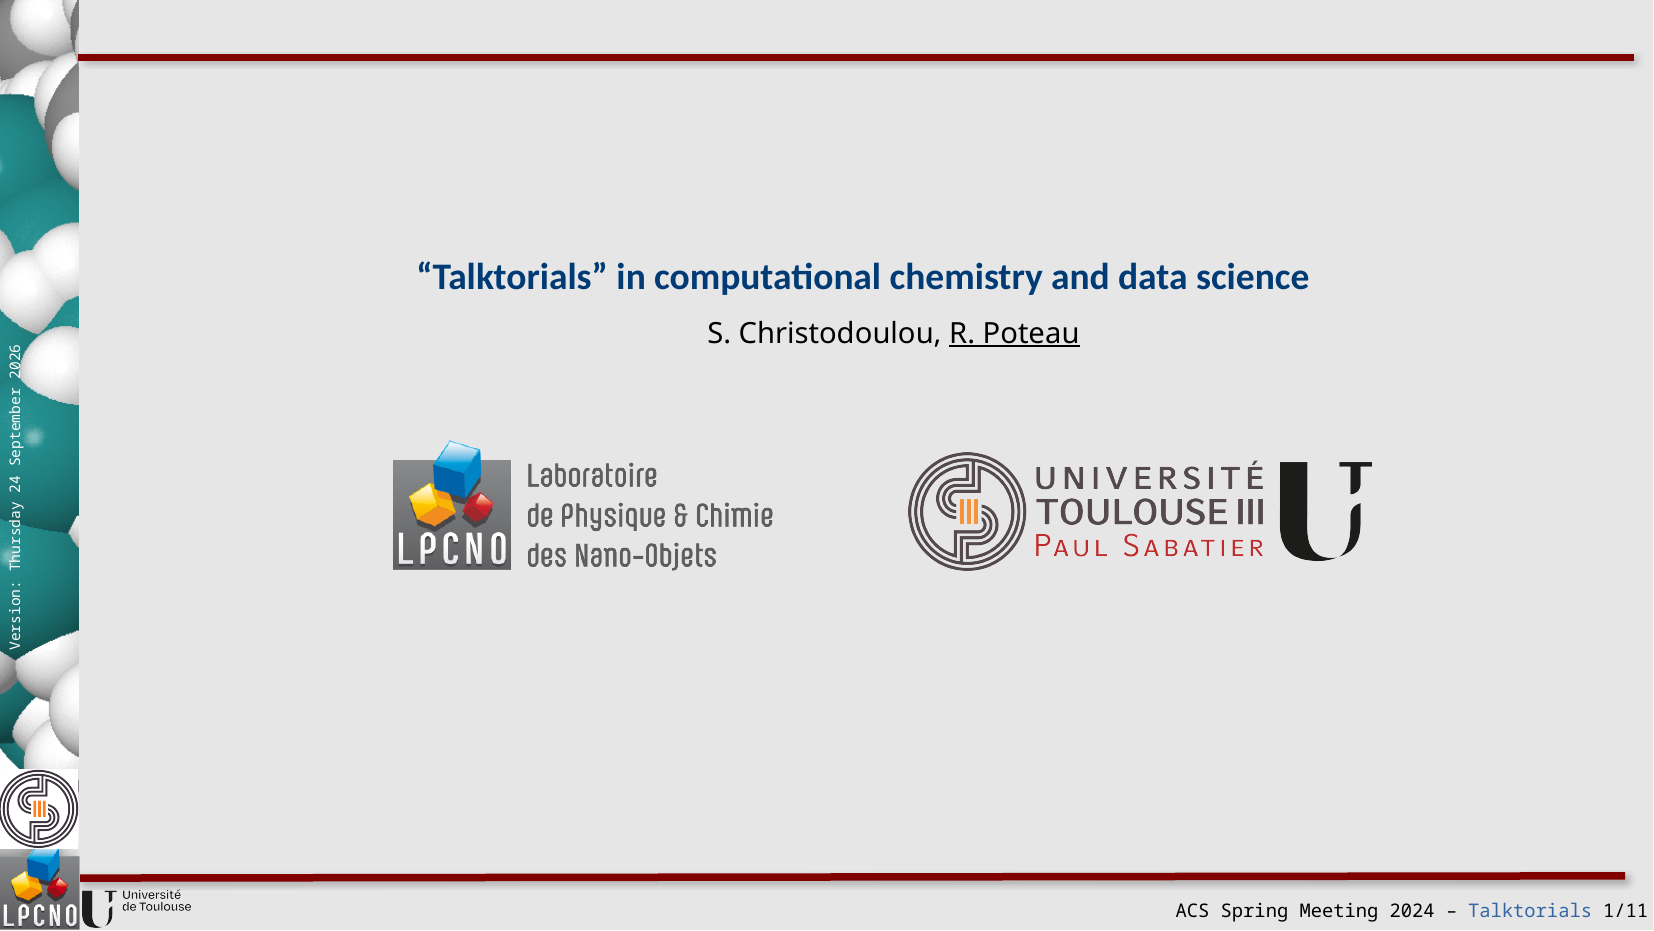

“Talktorials” in computational chemistry and data science
S. Christodoulou, R. Poteau